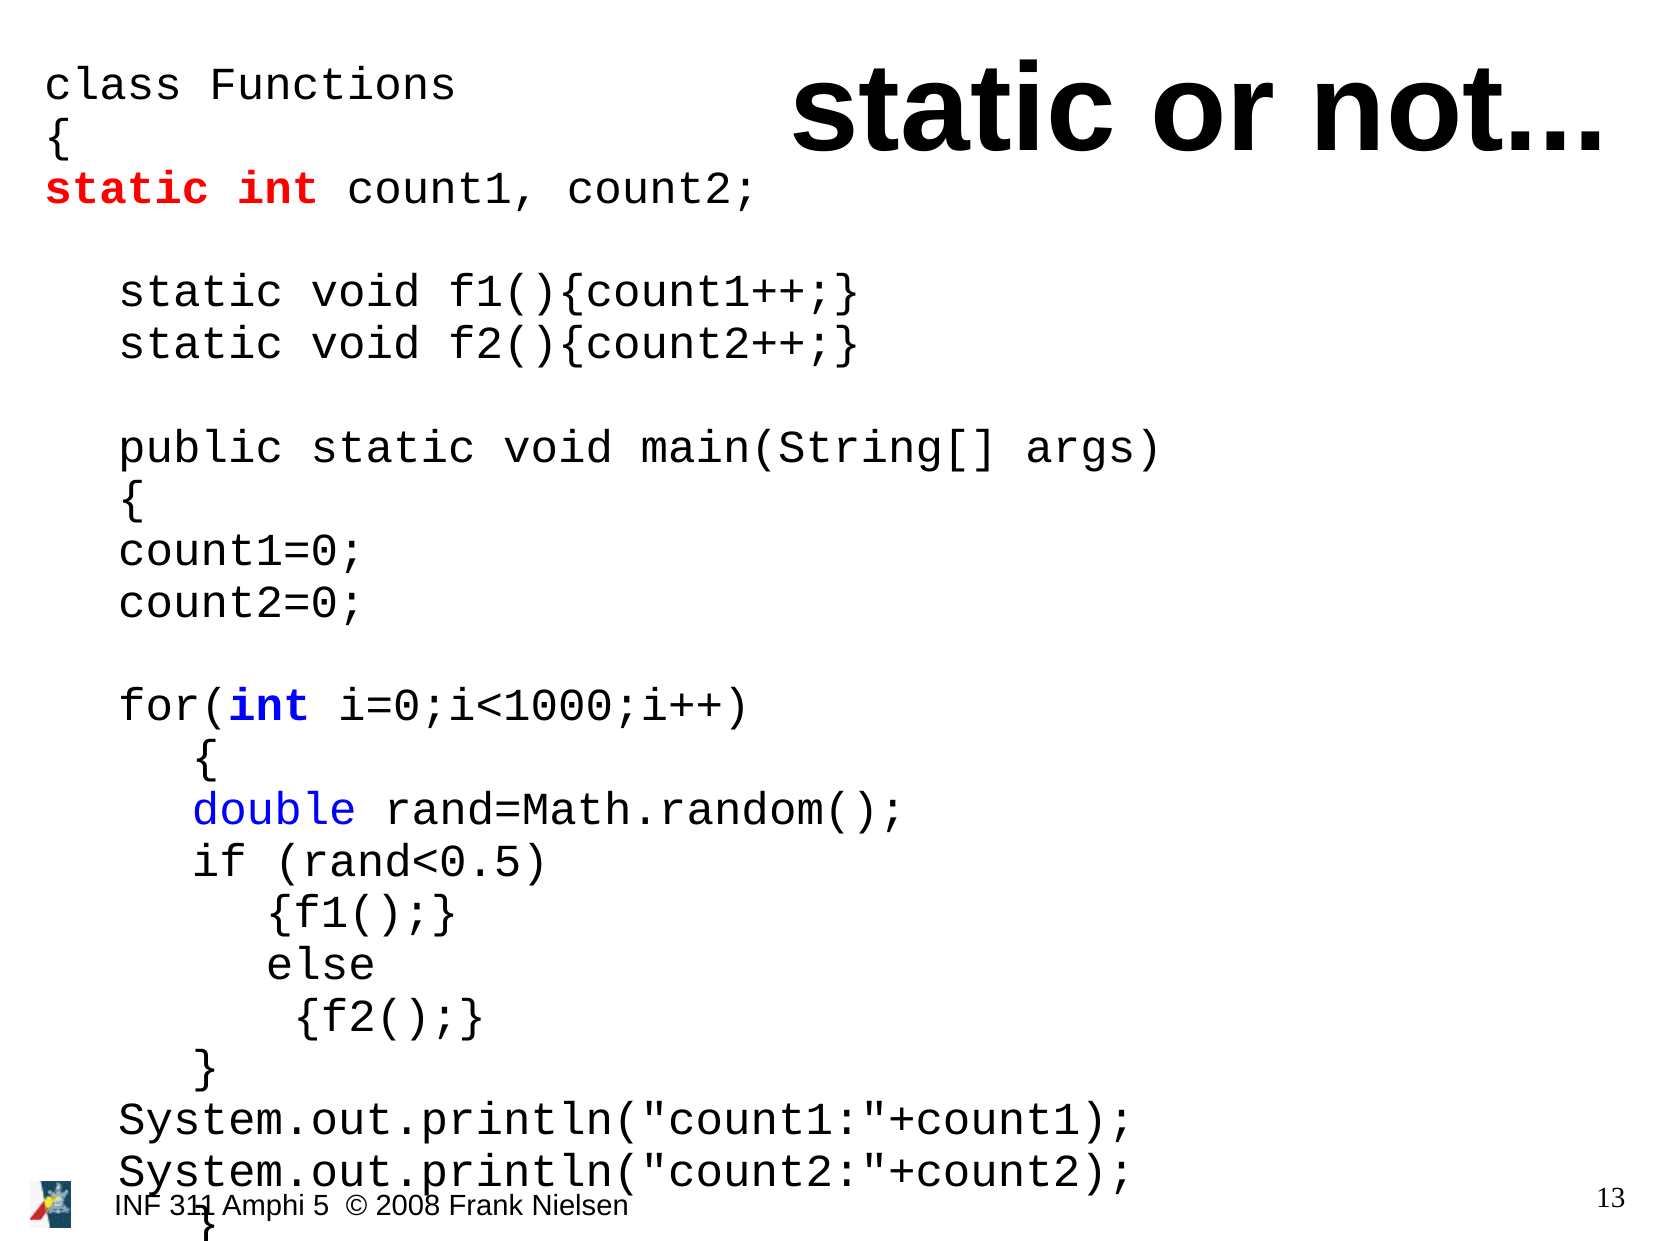

static or not...
class Functions
{
static int count1, count2;
	static void f1(){count1++;}
	static void f2(){count2++;}
	public static void main(String[] args)
	{
	count1=0;
	count2=0;
	for(int i=0;i<1000;i++)
		{
		double rand=Math.random();
		if (rand<0.5)
			{f1();}
			else
			 {f2();}
		}
	System.out.println("count1:"+count1);
	System.out.println("count2:"+count2);
		}
	}